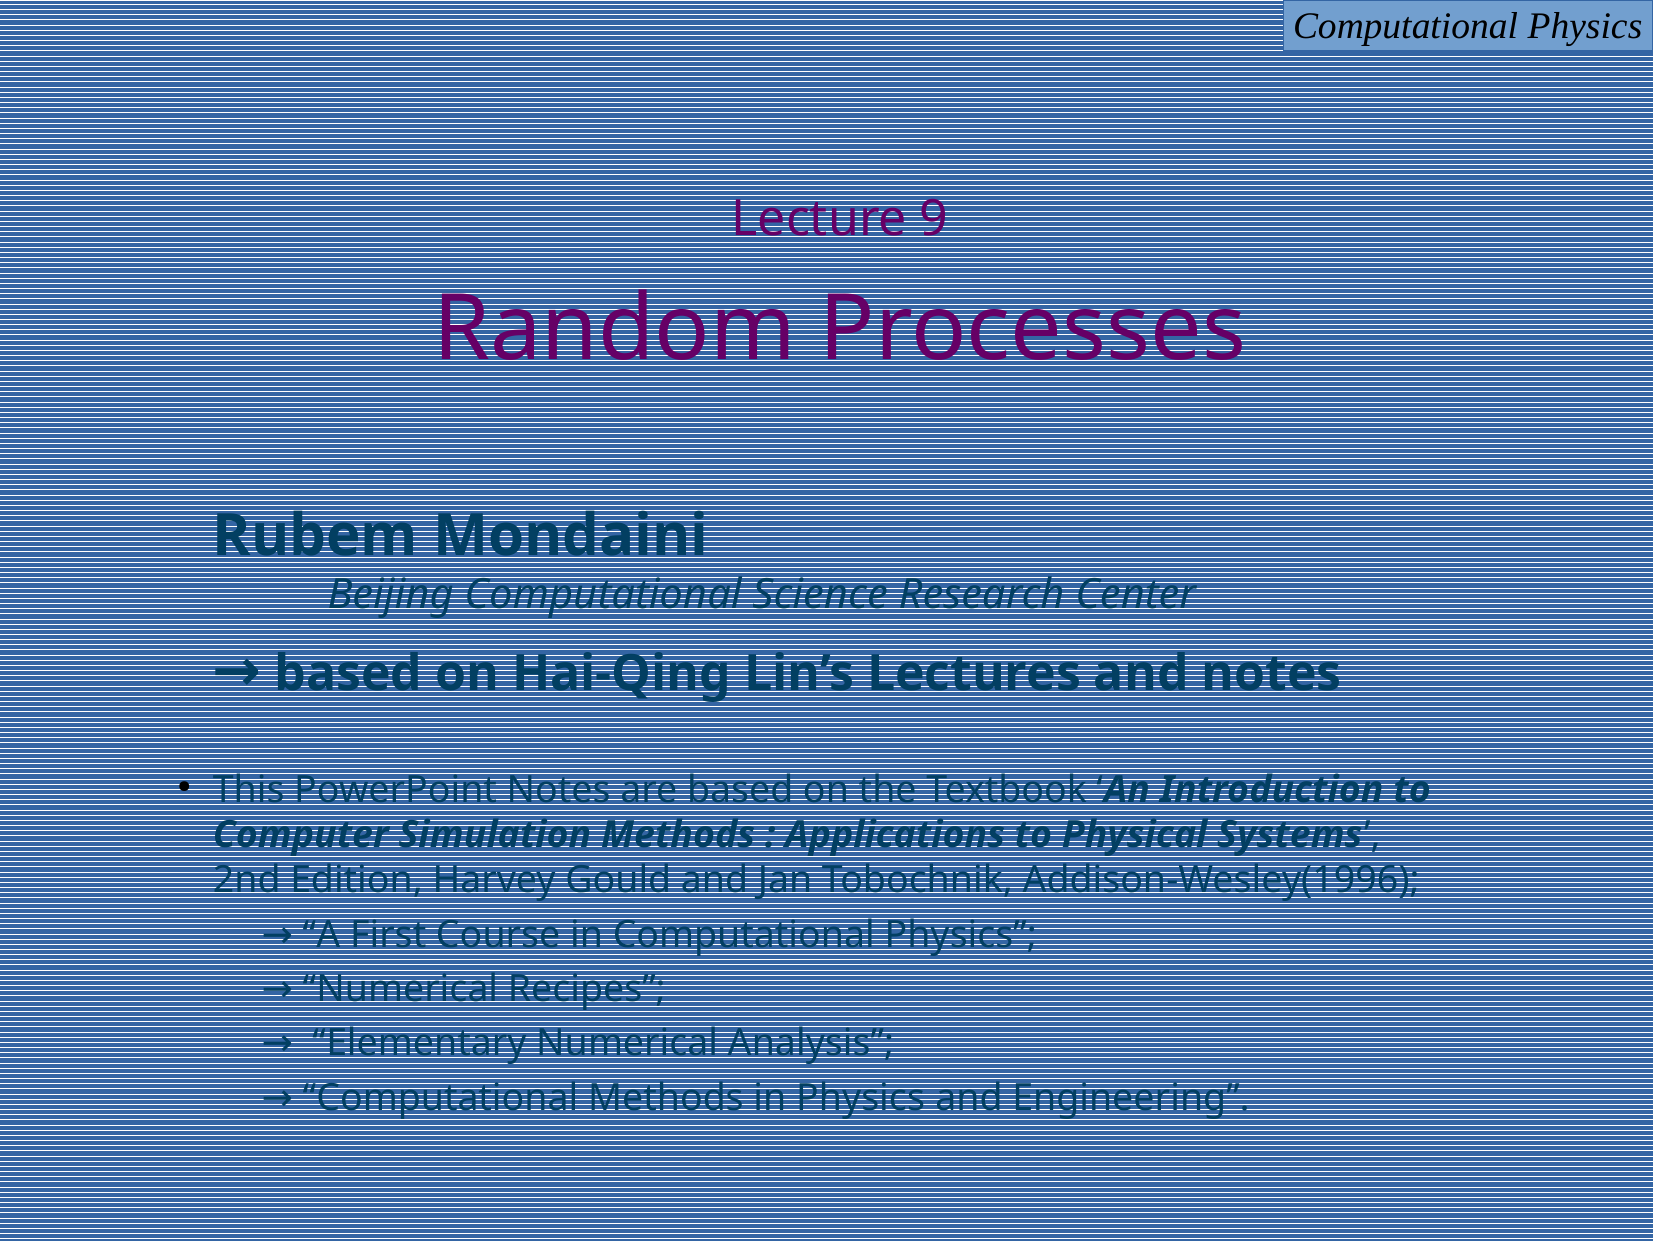

# Lecture 9 Random Processes
Rubem Mondaini
		Beijing Computational Science Research Center
→ based on Hai-Qing Lin’s Lectures and notes
This PowerPoint Notes are based on the Textbook ‘An Introduction to
Computer Simulation Methods : Applications to Physical Systems’,
2nd Edition, Harvey Gould and Jan Tobochnik, Addison-Wesley(1996);
 → “A First Course in Computational Physics”;
 → “Numerical Recipes”;
 → “Elementary Numerical Analysis”;
 → “Computational Methods in Physics and Engineering”.